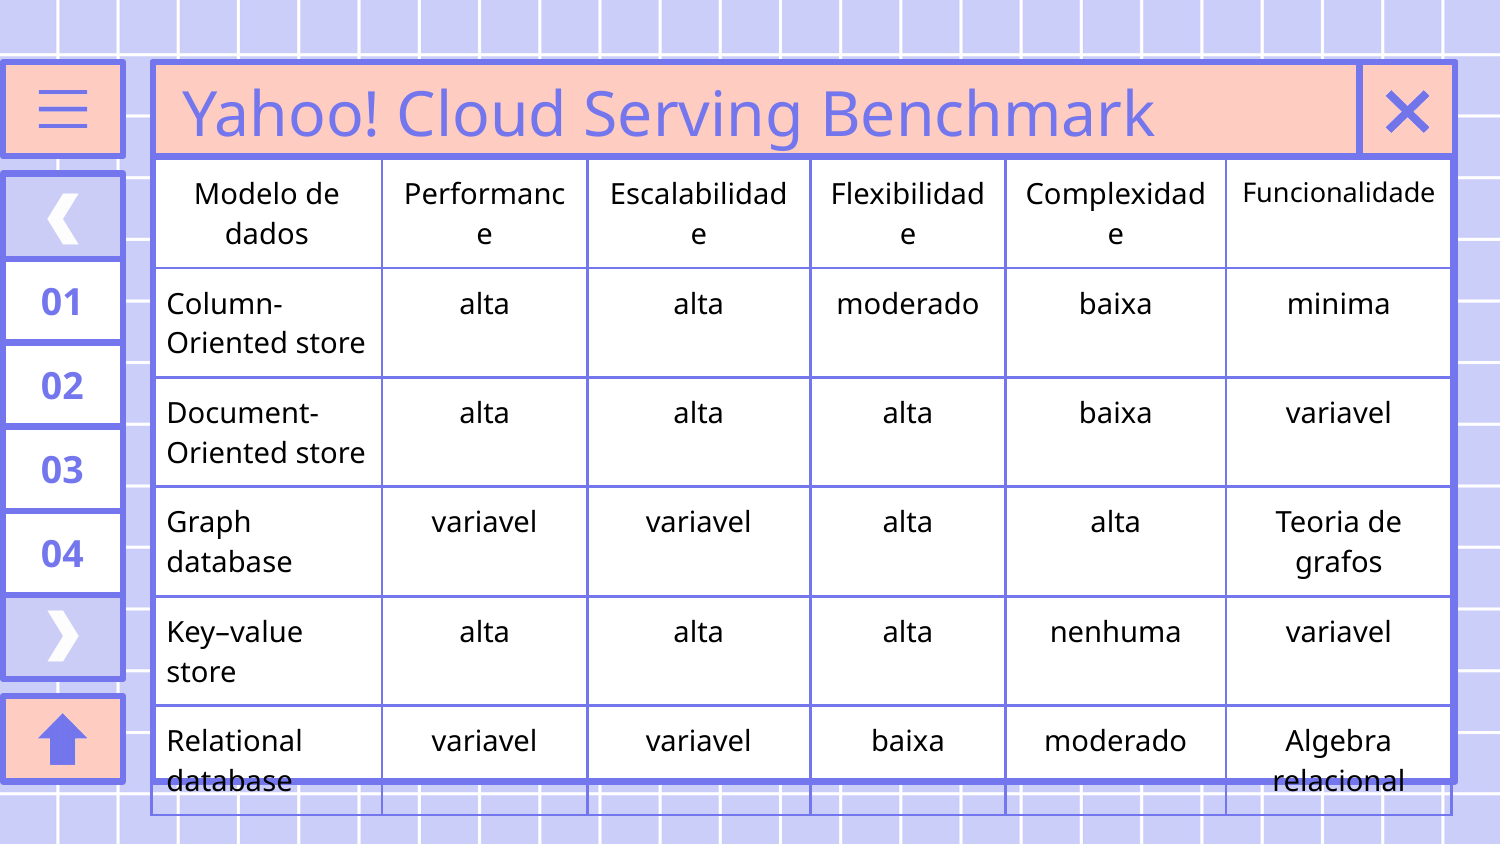

# Yahoo! Cloud Serving Benchmark
| Modelo de dados | Performance | Escalabilidade | Flexibilidade | Complexidade | Funcionalidade |
| --- | --- | --- | --- | --- | --- |
| Column- Oriented store | alta | alta | moderado | baixa | minima |
| Document- Oriented store | alta | alta | alta | baixa | variavel |
| Graph database | variavel | variavel | alta | alta | Teoria de grafos |
| Key–value store | alta | alta | alta | nenhuma | variavel |
| Relational database | variavel | variavel | baixa | moderado | Algebra relacional |
01
02
03
04